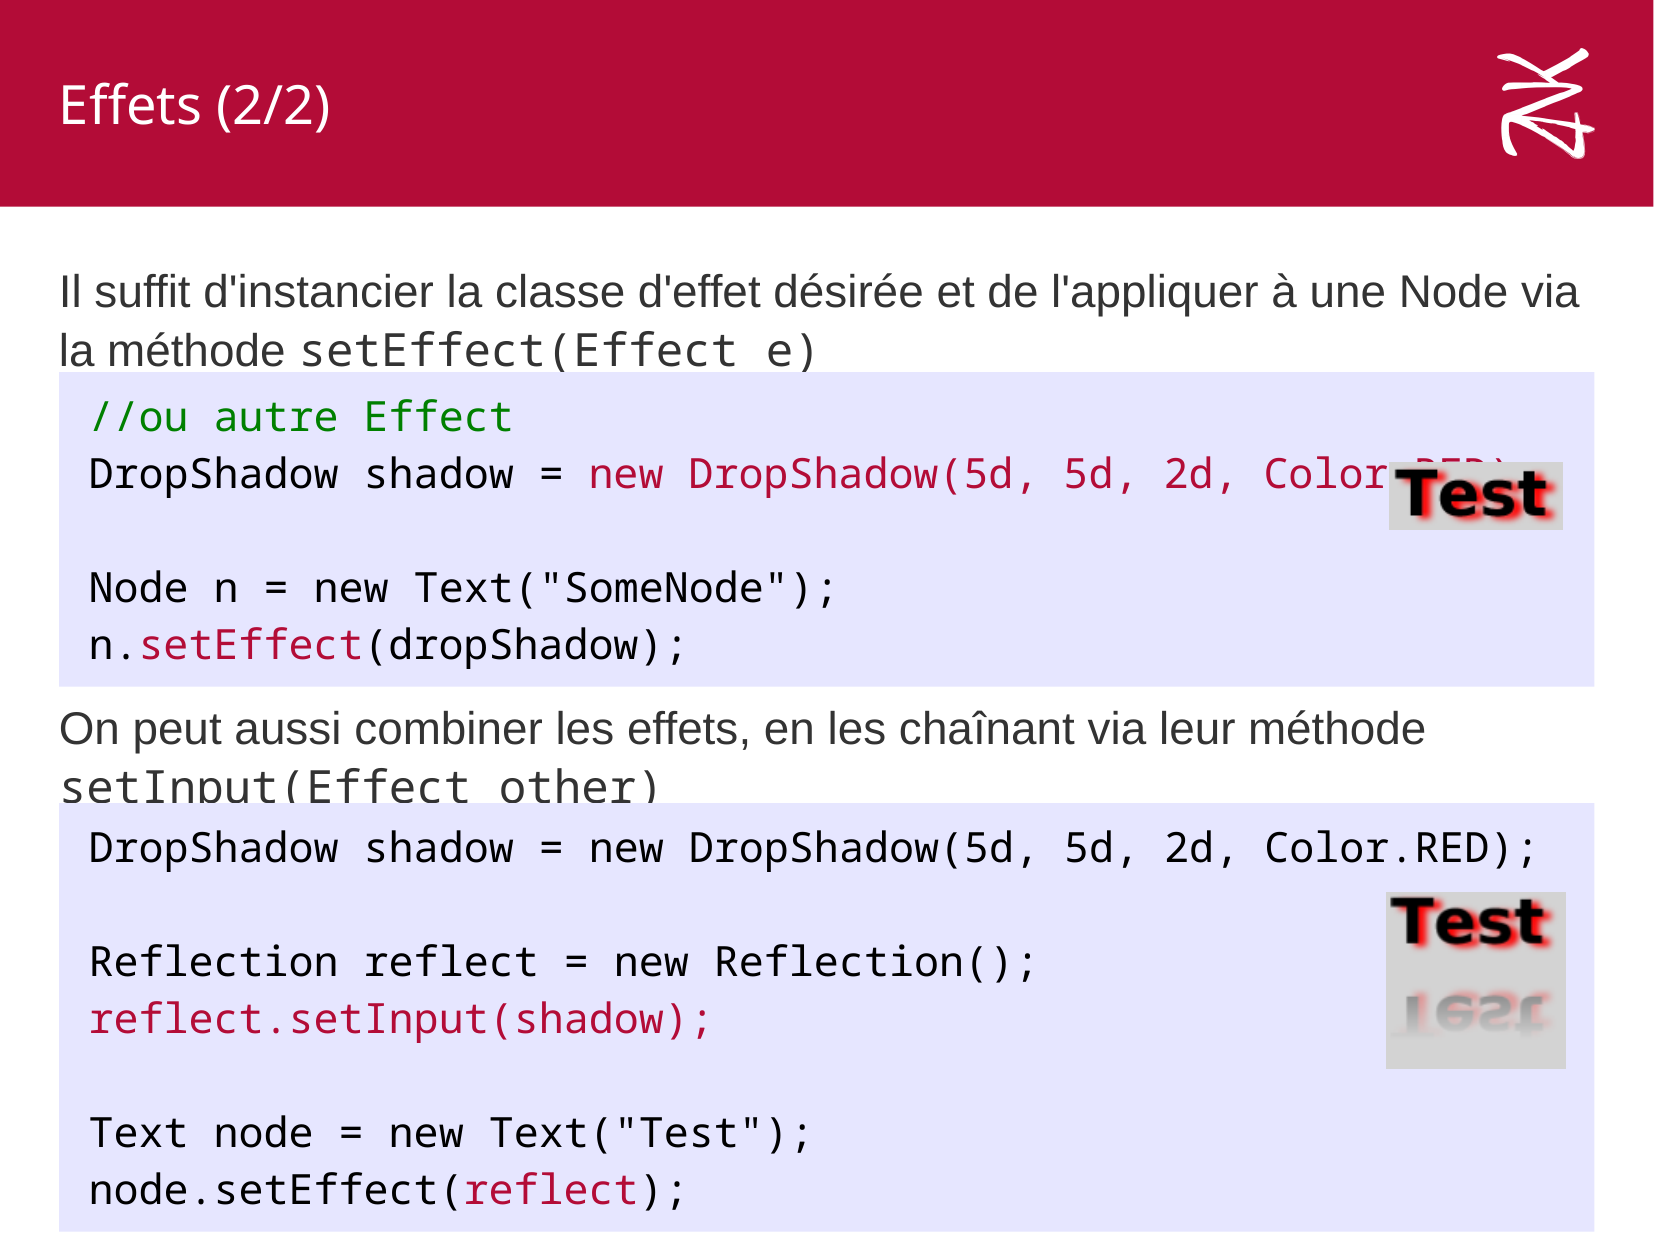

# Effets (2/2)
Il suffit d'instancier la classe d'effet désirée et de l'appliquer à une Node via la méthode setEffect(Effect e)
On peut aussi combiner les effets, en les chaînant via leur méthode setInput(Effect other)
//ou autre Effect
DropShadow shadow = new DropShadow(5d, 5d, 2d, Color.RED);
Node n = new Text("SomeNode");
n.setEffect(dropShadow);
DropShadow shadow = new DropShadow(5d, 5d, 2d, Color.RED);
Reflection reflect = new Reflection();
reflect.setInput(shadow);
Text node = new Text("Test");
node.setEffect(reflect);